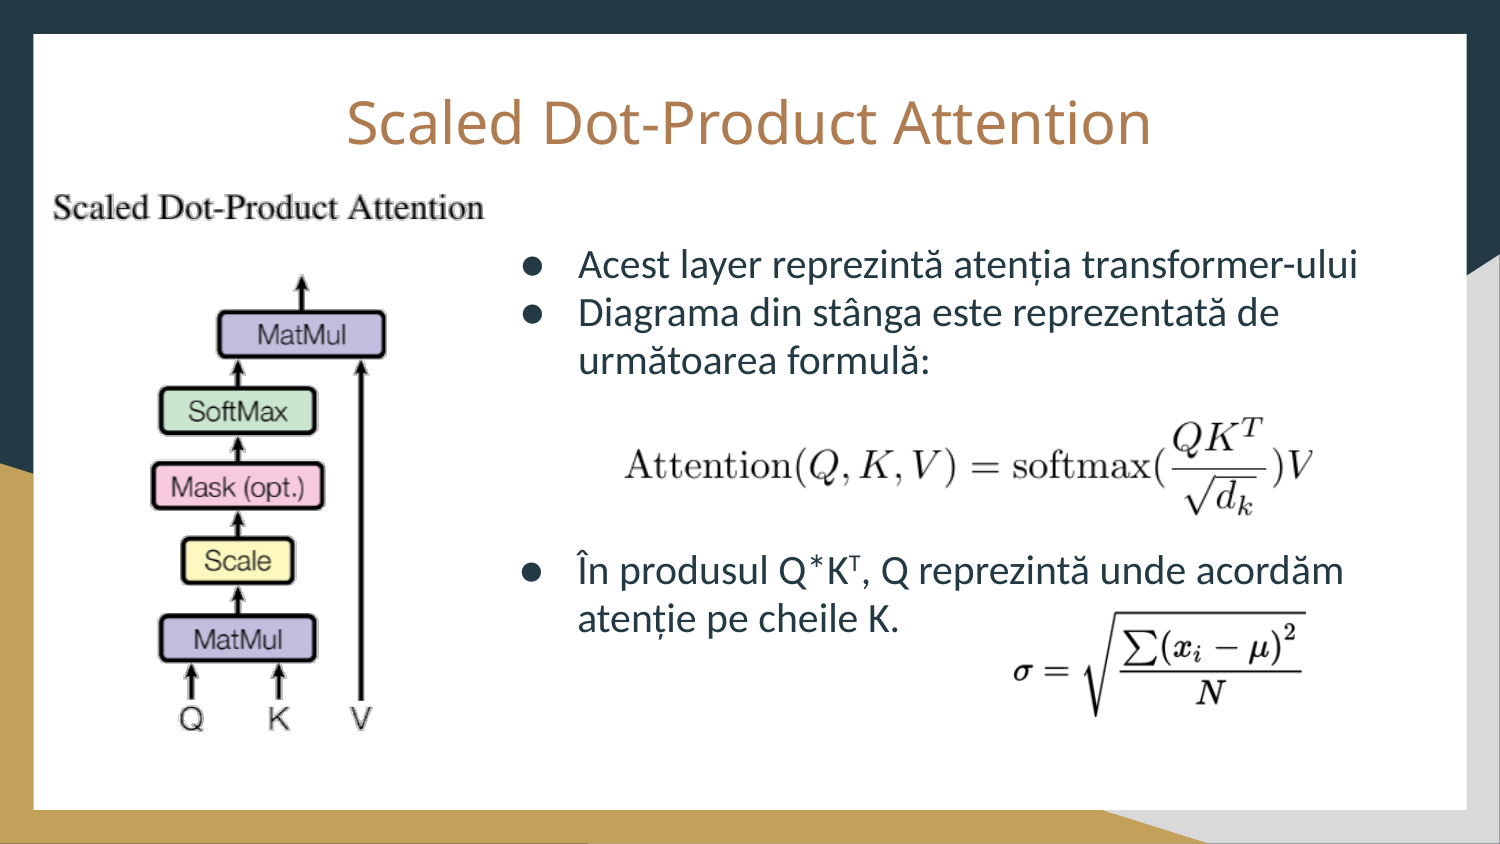

# Scaled Dot-Product Attention
Acest layer reprezintă atenția transformer-ului
Diagrama din stânga este reprezentată de următoarea formulă:
În produsul Q*KT, Q reprezintă unde acordăm atenție pe cheile K.